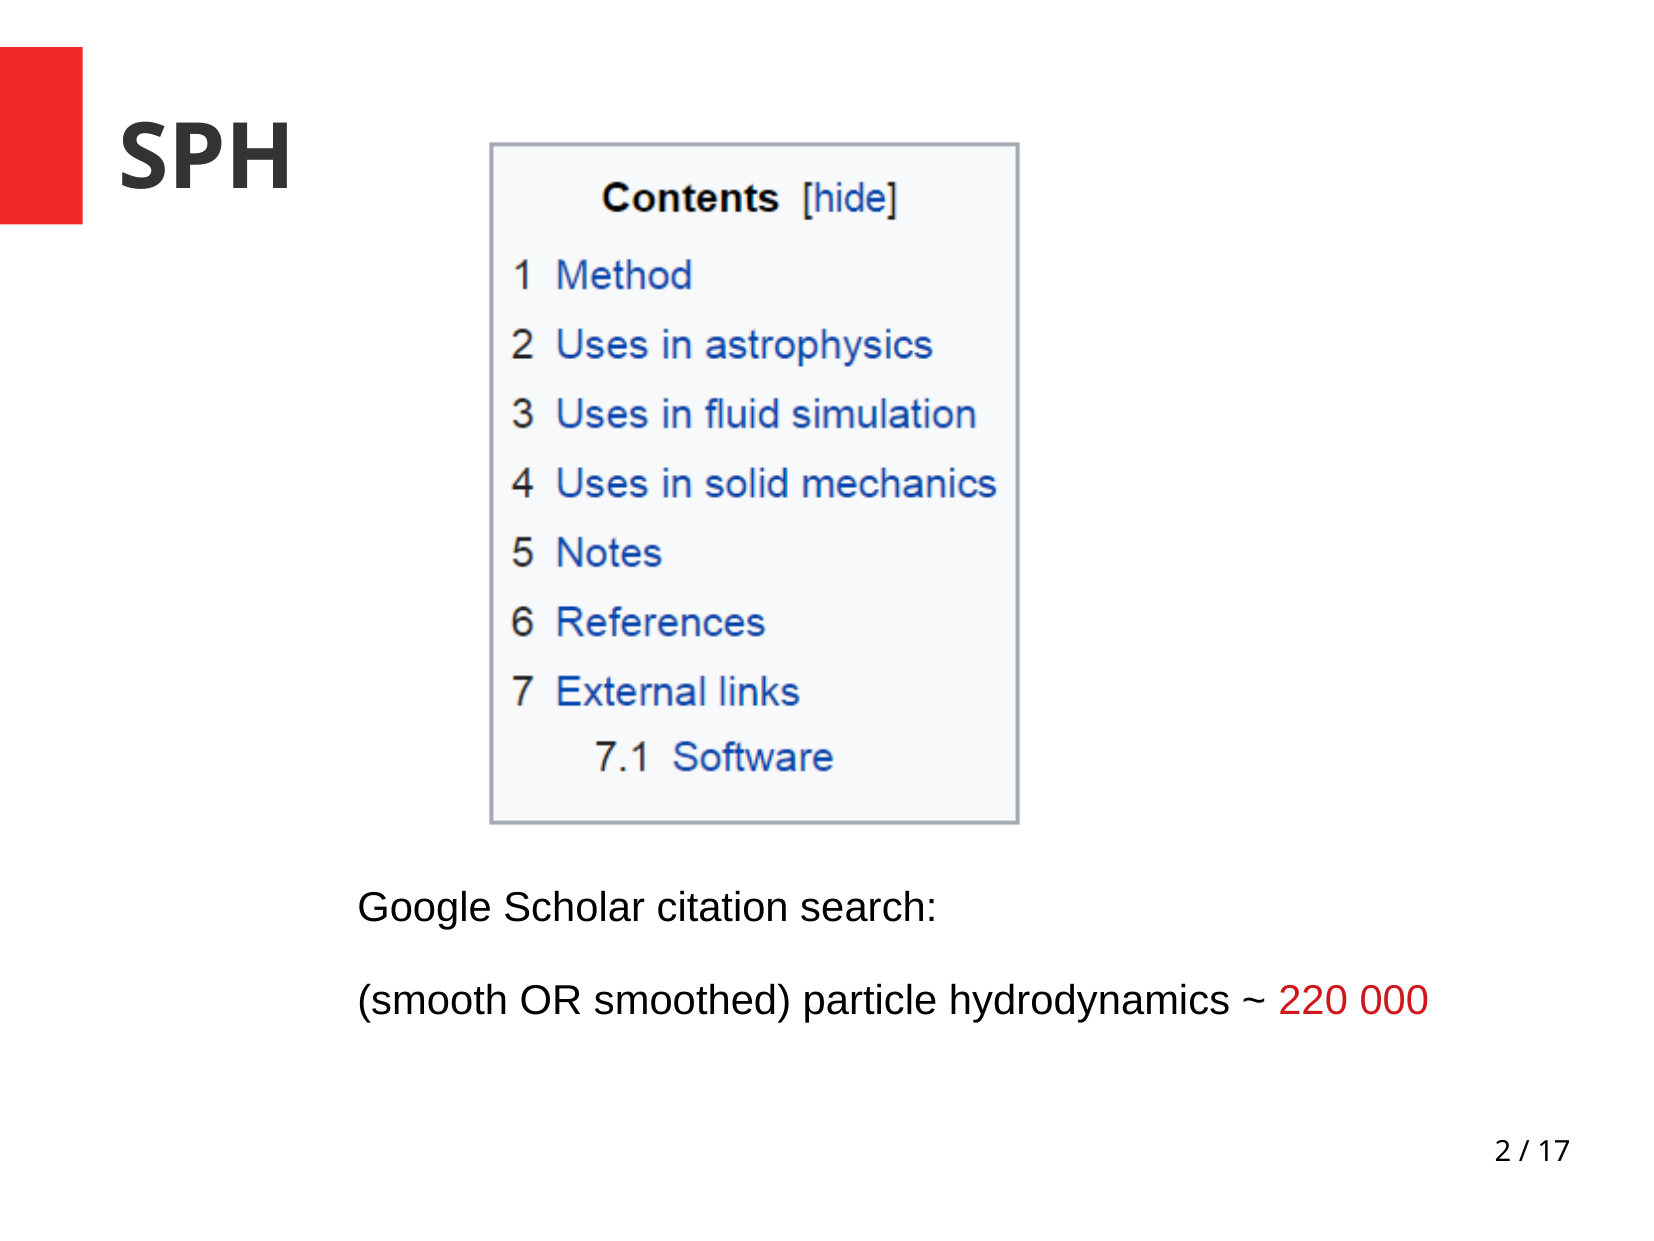

# SPH
Google Scholar citation search:
(smooth OR smoothed) particle hydrodynamics ~ 220 000
2